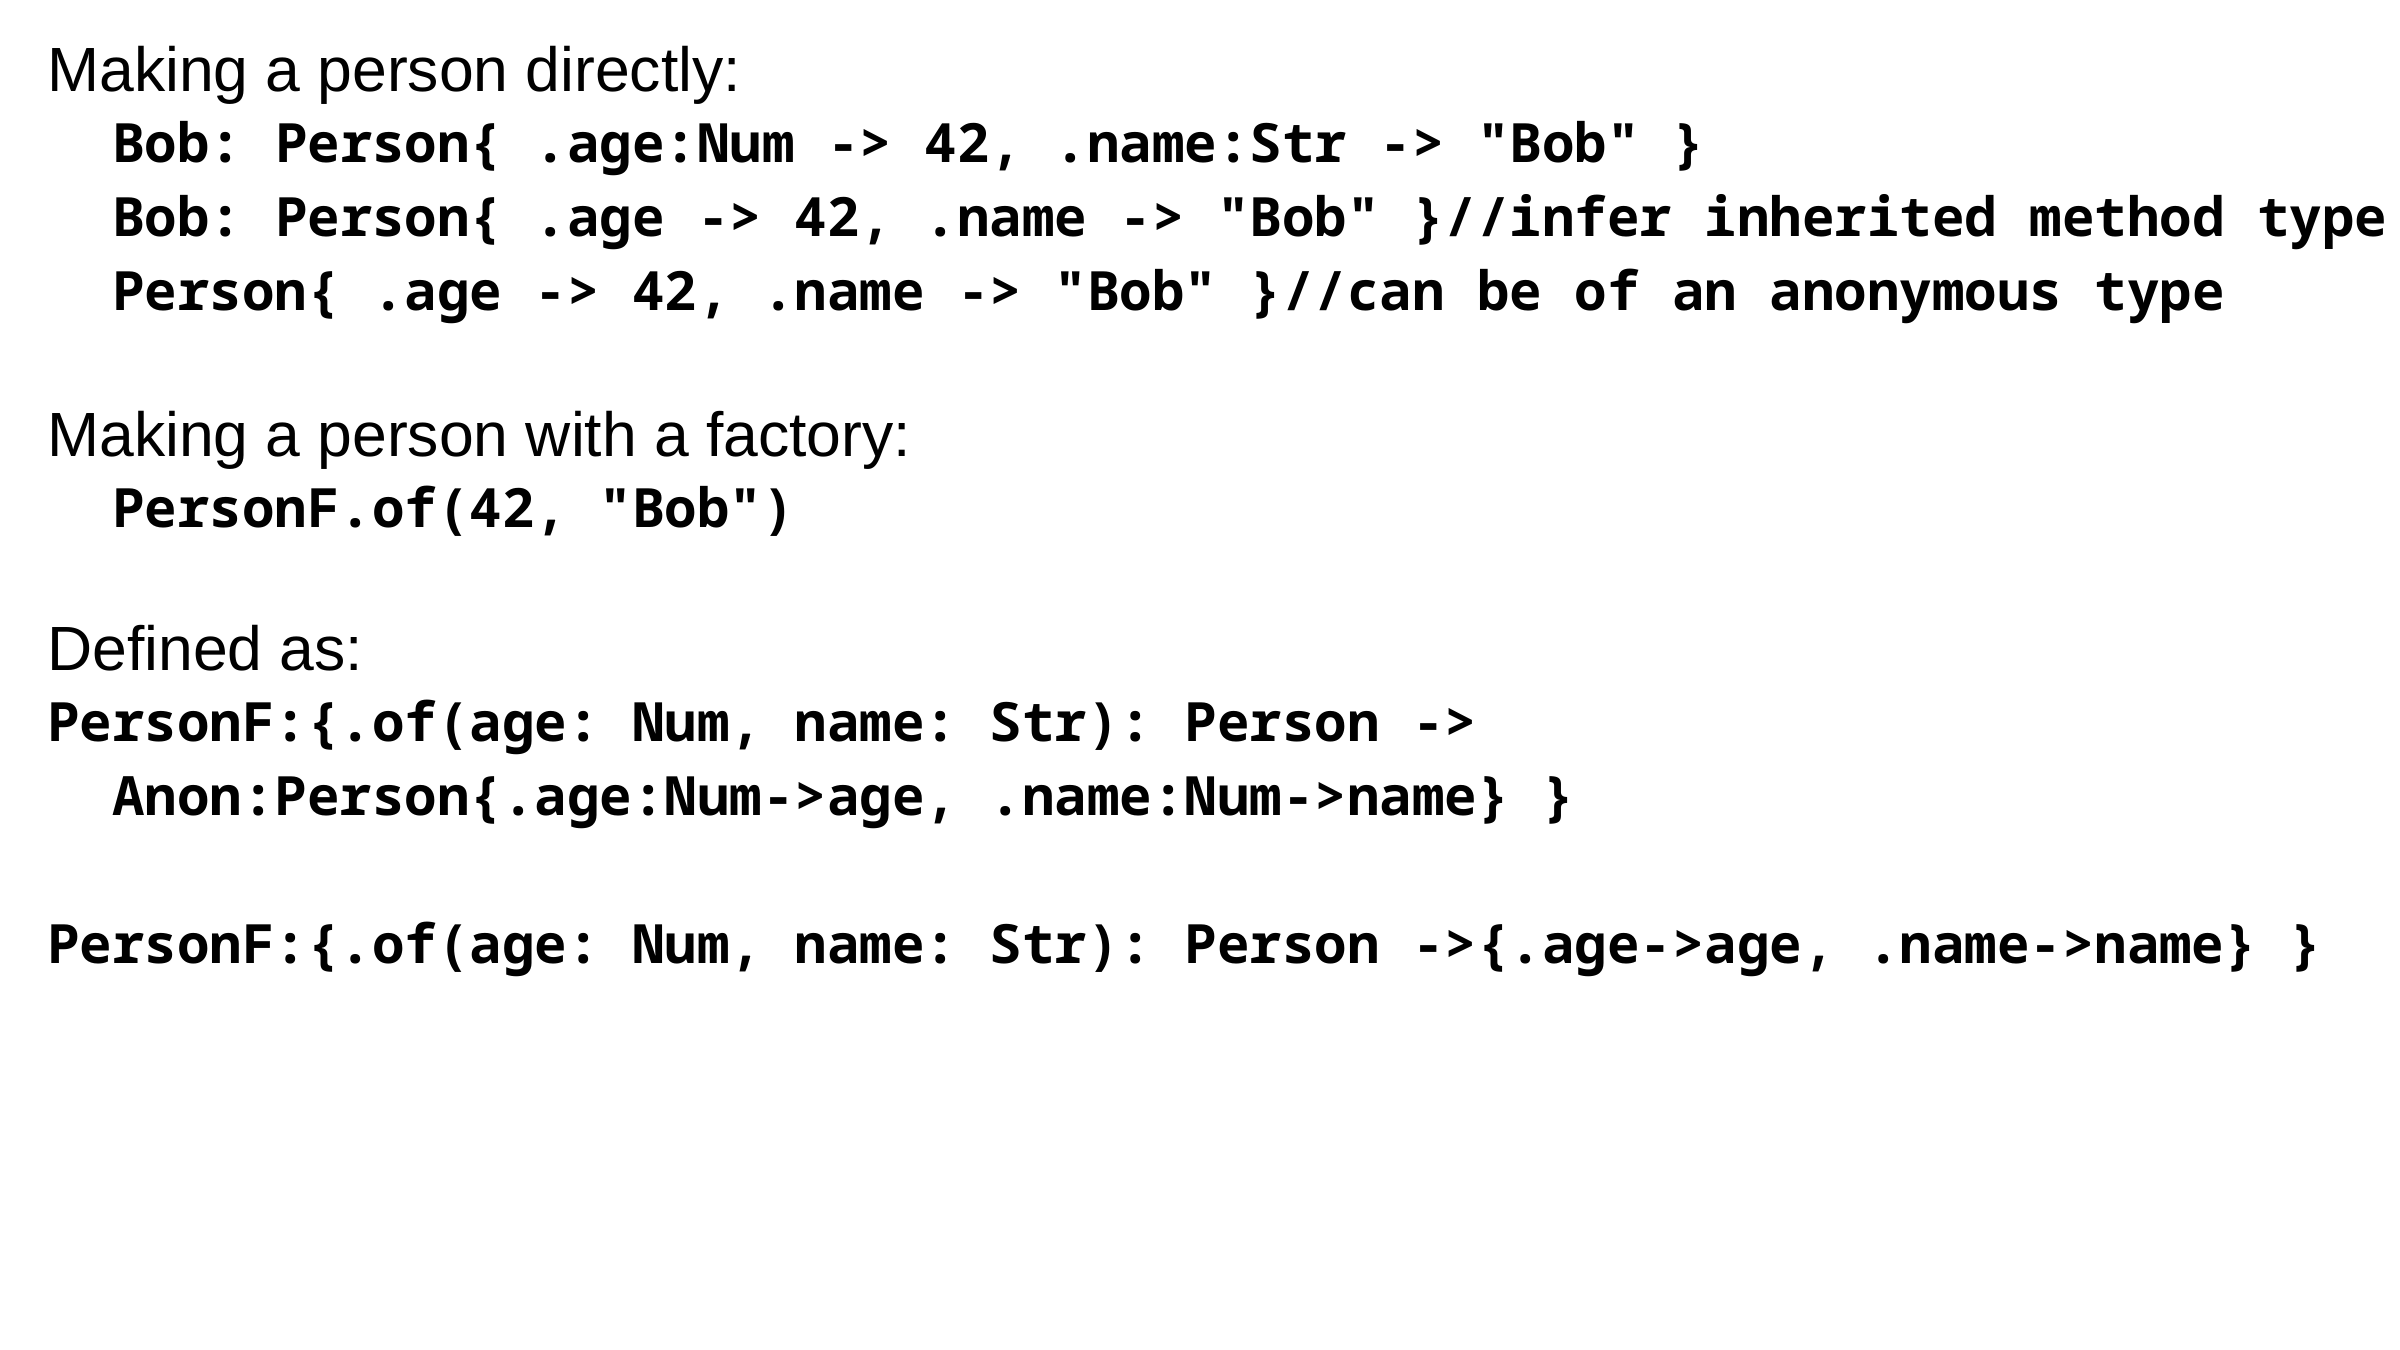

Making a person directly:
 Bob: Person{ .age:Num -> 42, .name:Str -> "Bob" }
 Bob: Person{ .age -> 42, .name -> "Bob" }//infer inherited method type
 Person{ .age -> 42, .name -> "Bob" }//can be of an anonymous type
Making a person with a factory:
 PersonF.of(42, "Bob")
Defined as:
PersonF:{.of(age: Num, name: Str): Person ->
 Anon:Person{.age:Num->age, .name:Num->name} }
PersonF:{.of(age: Num, name: Str): Person ->{.age->age, .name->name} }